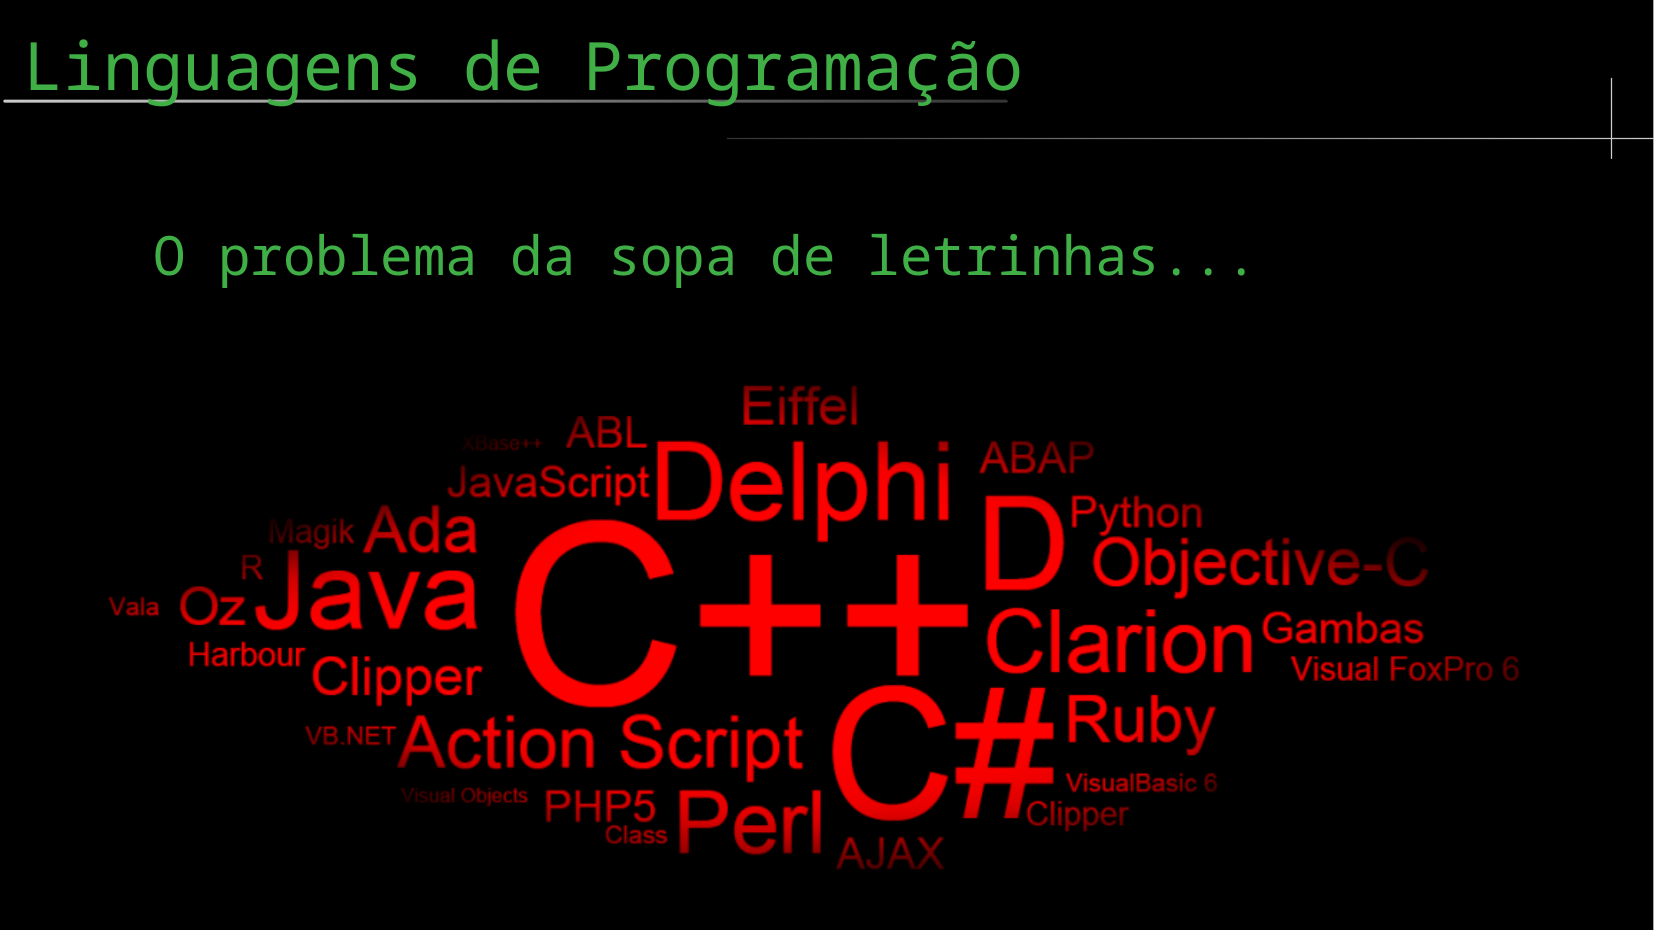

# Linguagens de Programação
O problema da sopa de letrinhas...
14